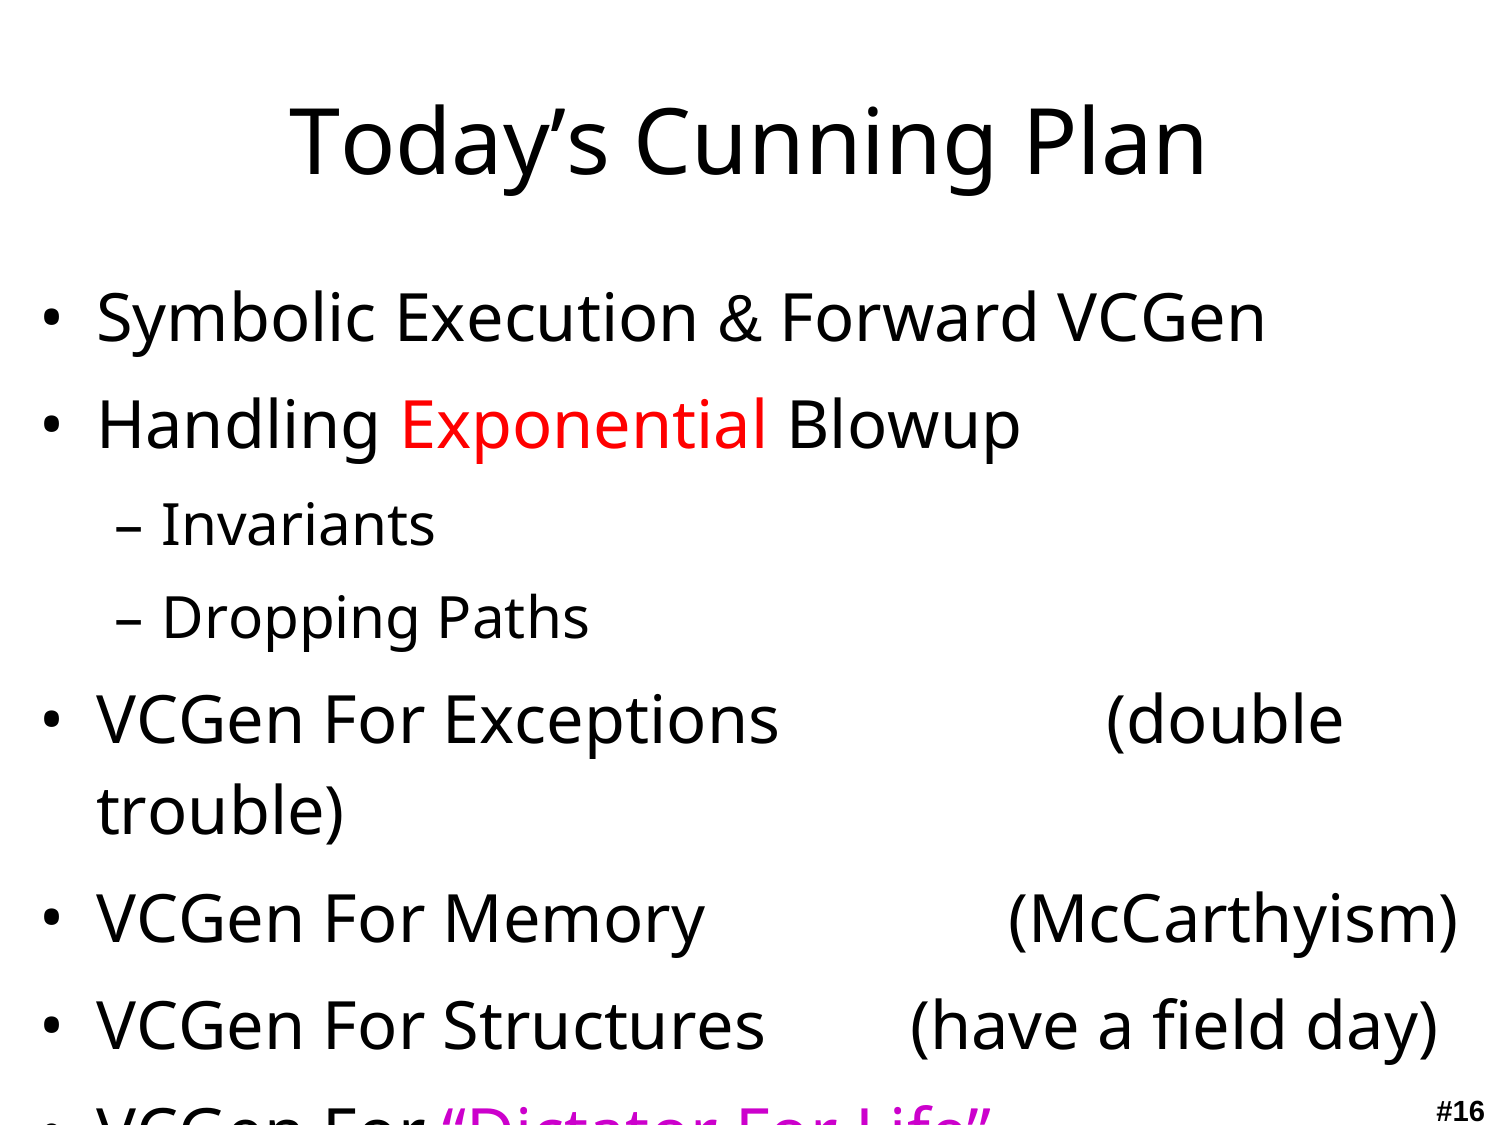

# Today’s Cunning Plan
Symbolic Execution & Forward VCGen
Handling Exponential Blowup
Invariants
Dropping Paths
VCGen For Exceptions 		 (double trouble)
VCGen For Memory 		 (McCarthyism)
VCGen For Structures	 (have a field day)
VCGen For “Dictator For Life”
16